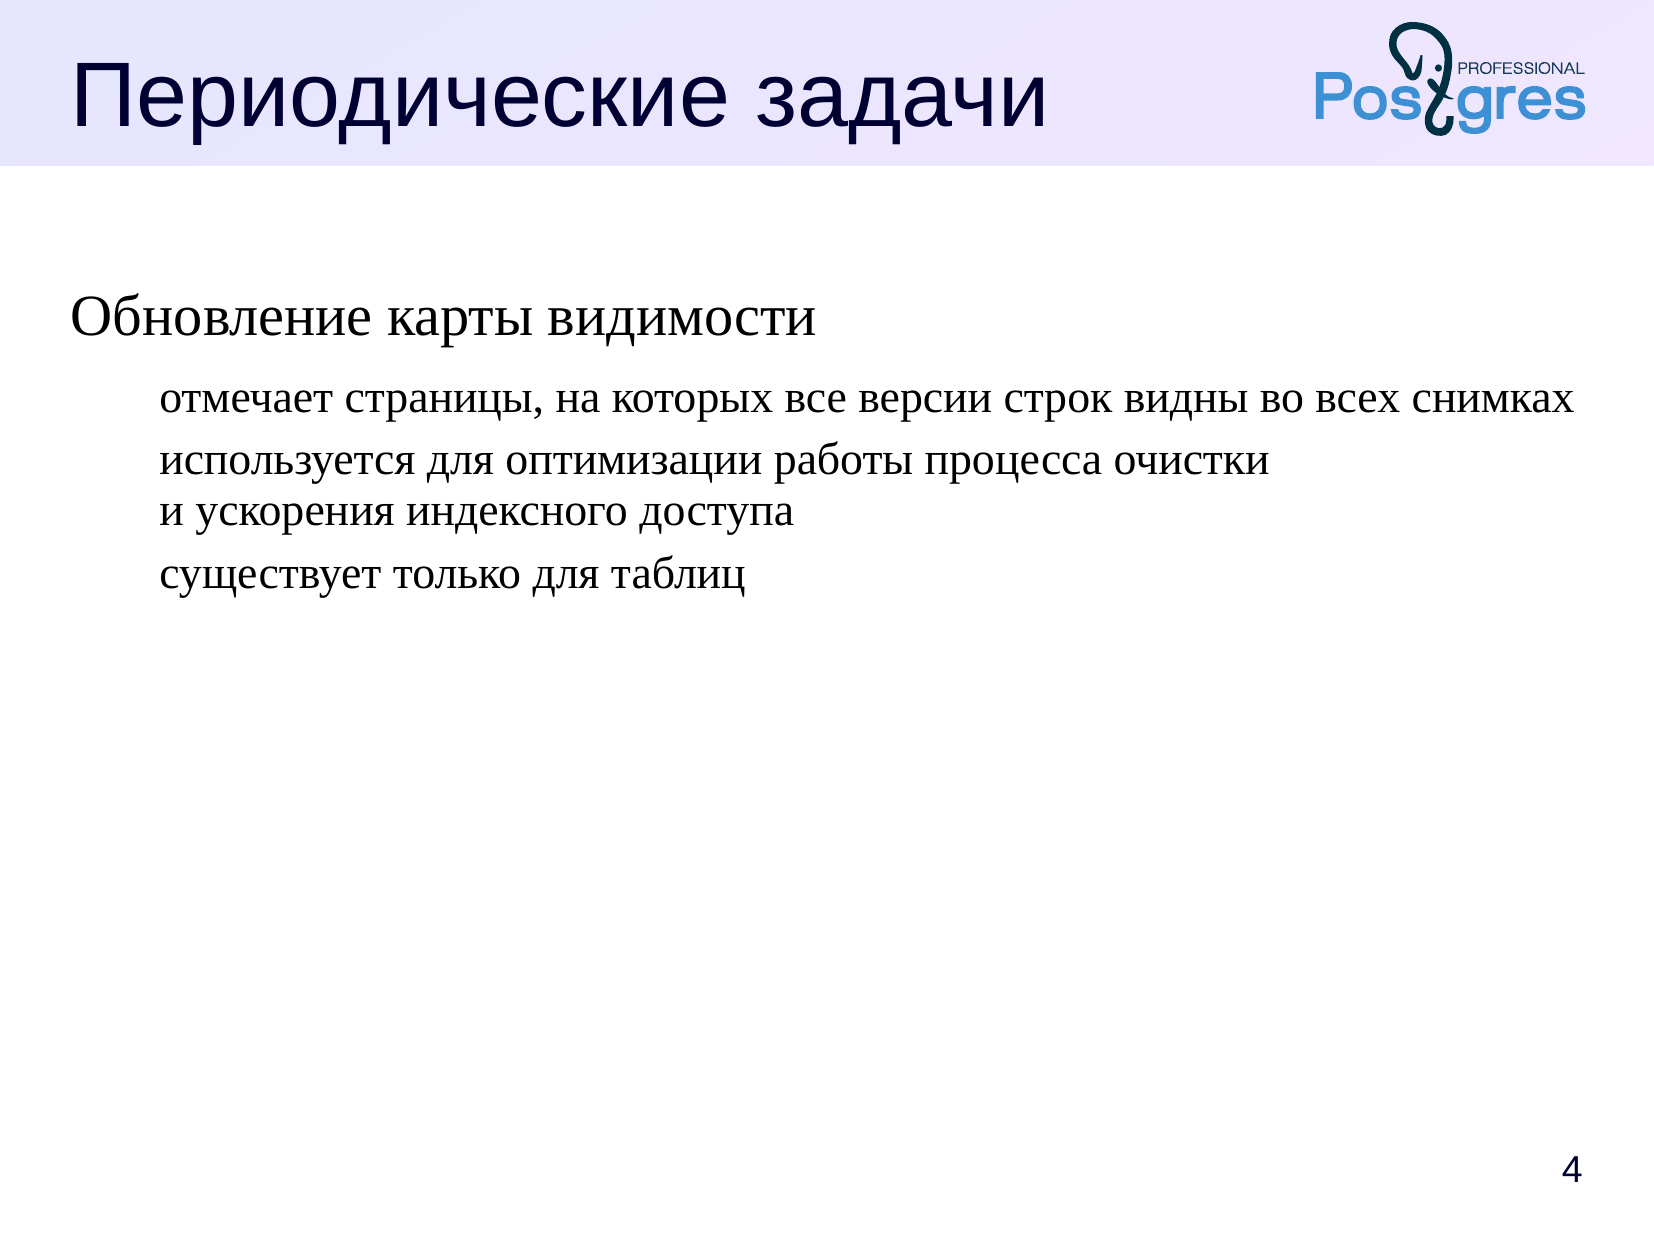

# Периодические задачи
Обновление карты видимости
отмечает страницы, на которых все версии строк видны во всех снимках
используется для оптимизации работы процесса очистки
и ускорения индексного доступа
существует только для таблиц